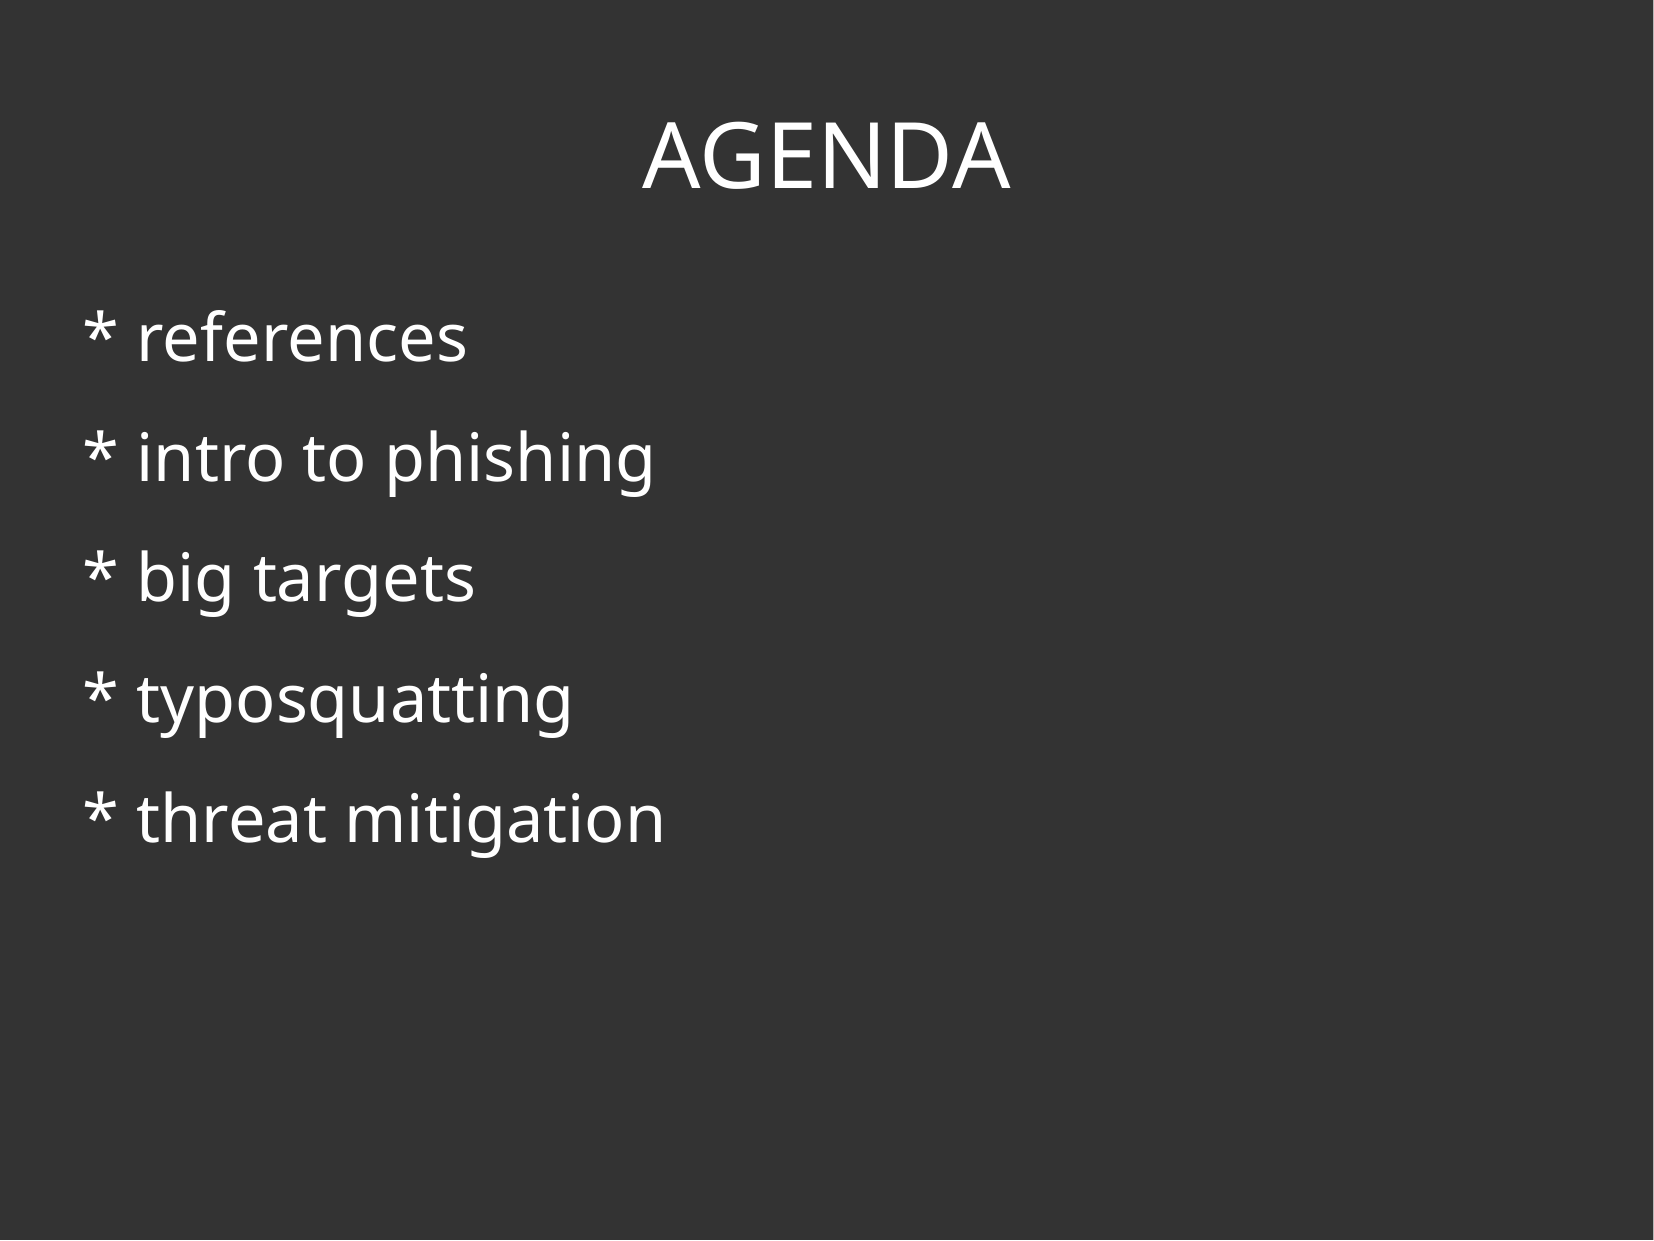

# AGENDA
* references
* intro to phishing
* big targets
* typosquatting
* threat mitigation